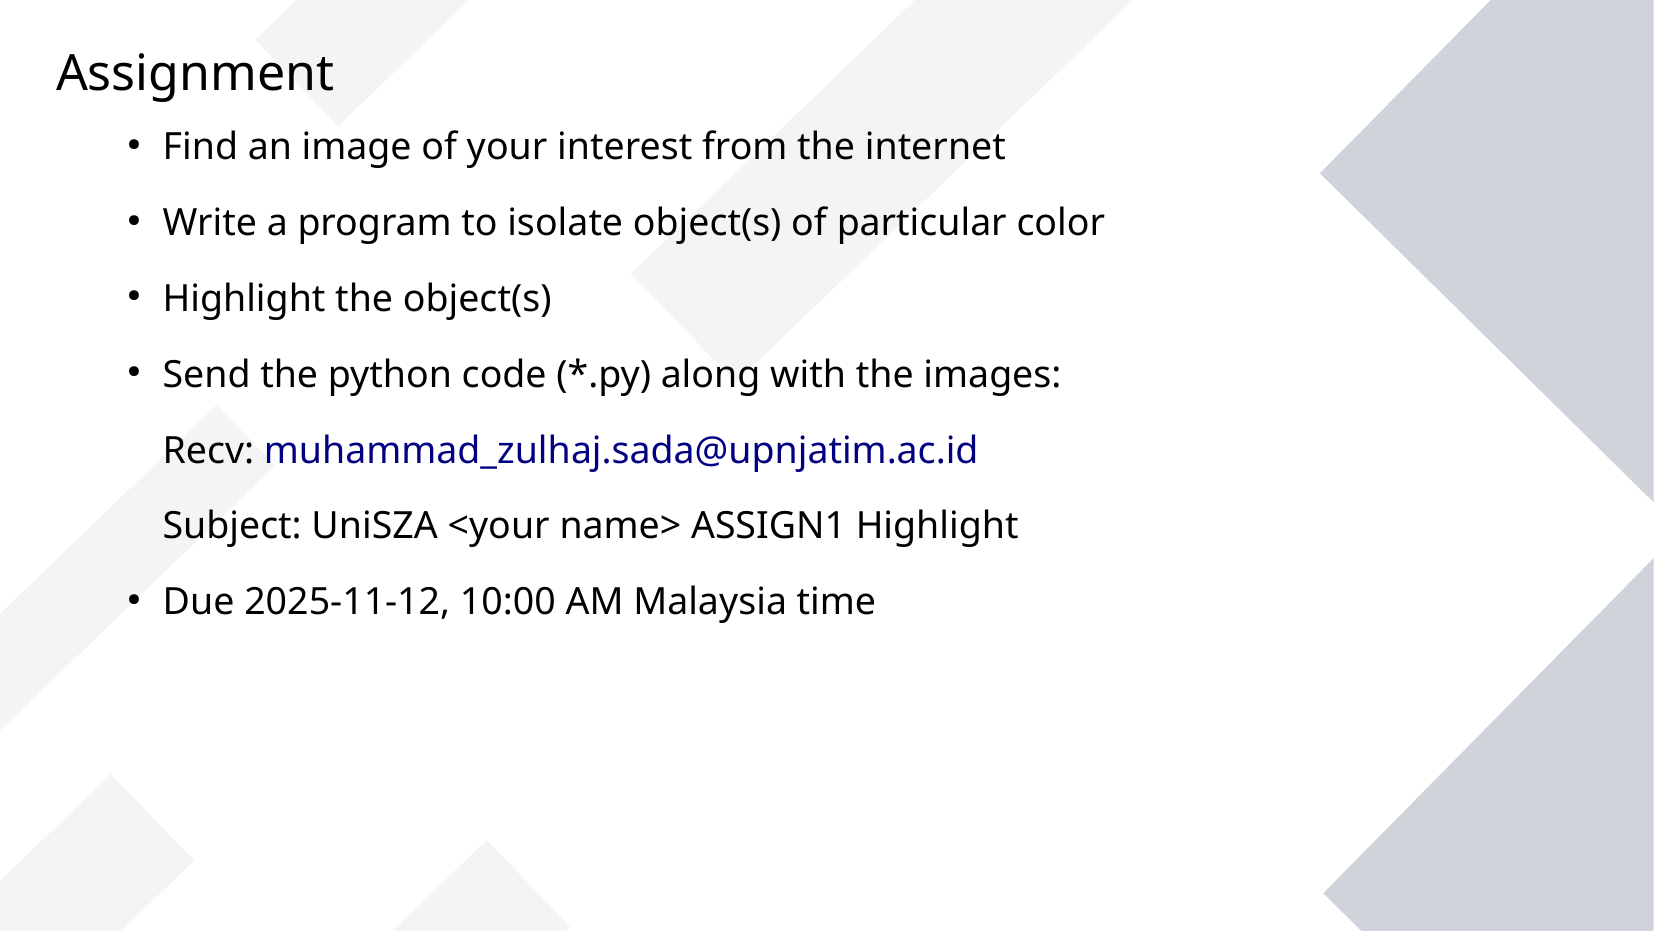

Assignment
Find an image of your interest from the internet
Write a program to isolate object(s) of particular color
Highlight the object(s)
Send the python code (*.py) along with the images:
Recv: muhammad_zulhaj.sada@upnjatim.ac.id
Subject: UniSZA <your name> ASSIGN1 Highlight
Due 2025-11-12, 10:00 AM Malaysia time